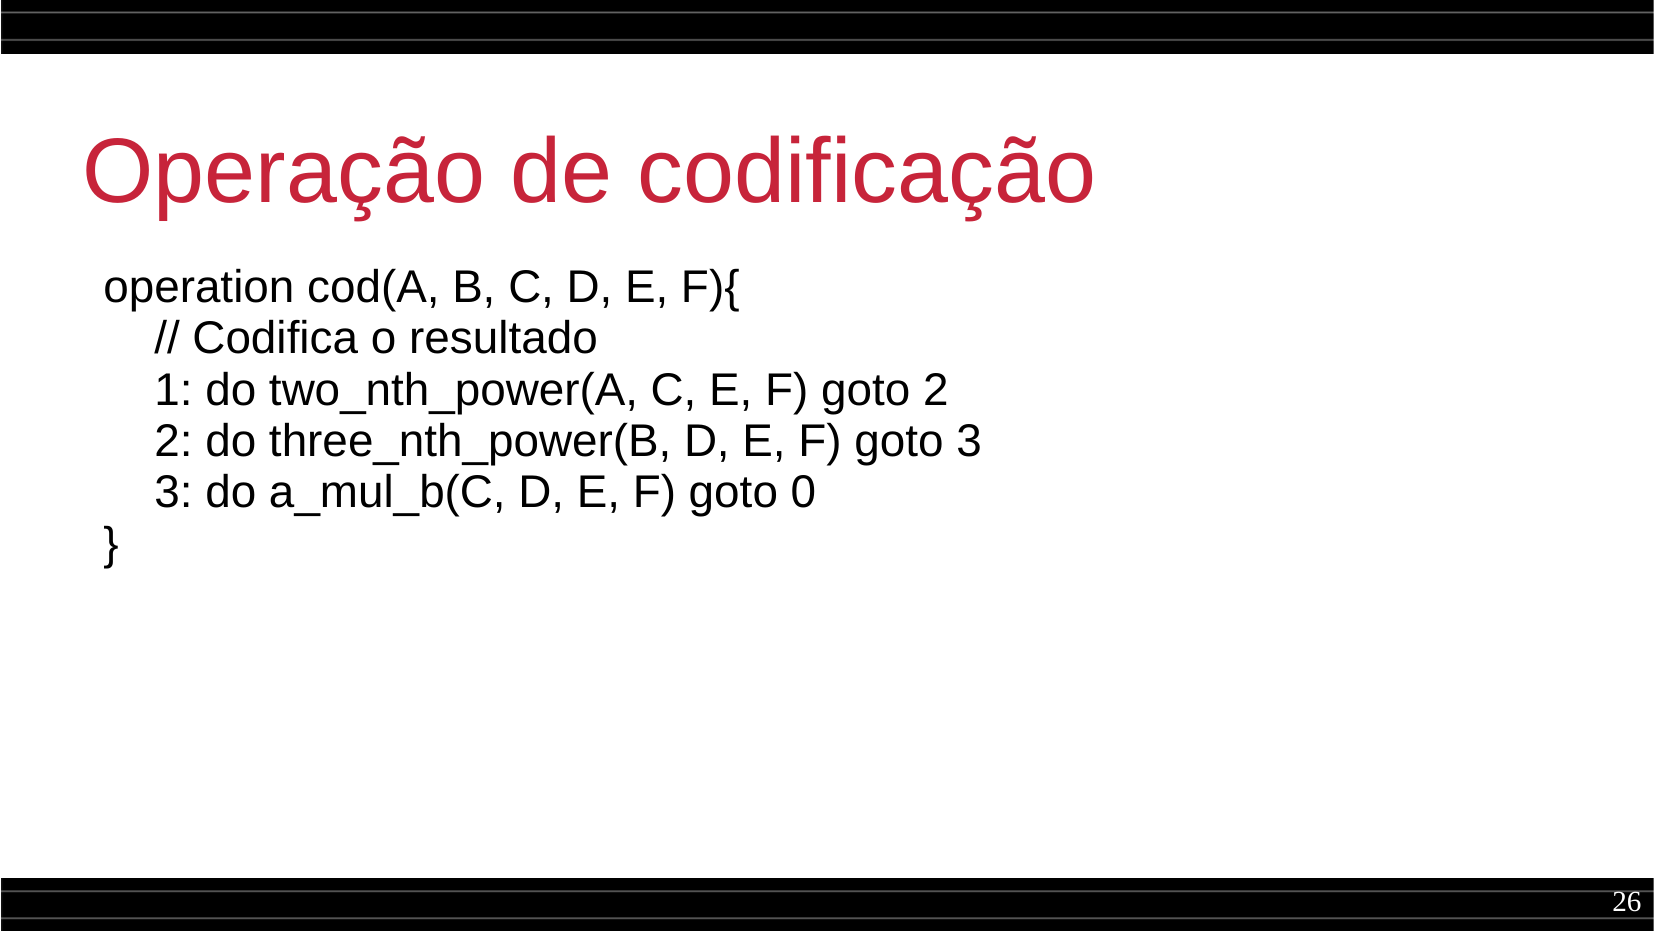

# Operação de codificação
operation cod(A, B, C, D, E, F){
 // Codifica o resultado
 1: do two_nth_power(A, C, E, F) goto 2
 2: do three_nth_power(B, D, E, F) goto 3
 3: do a_mul_b(C, D, E, F) goto 0
}